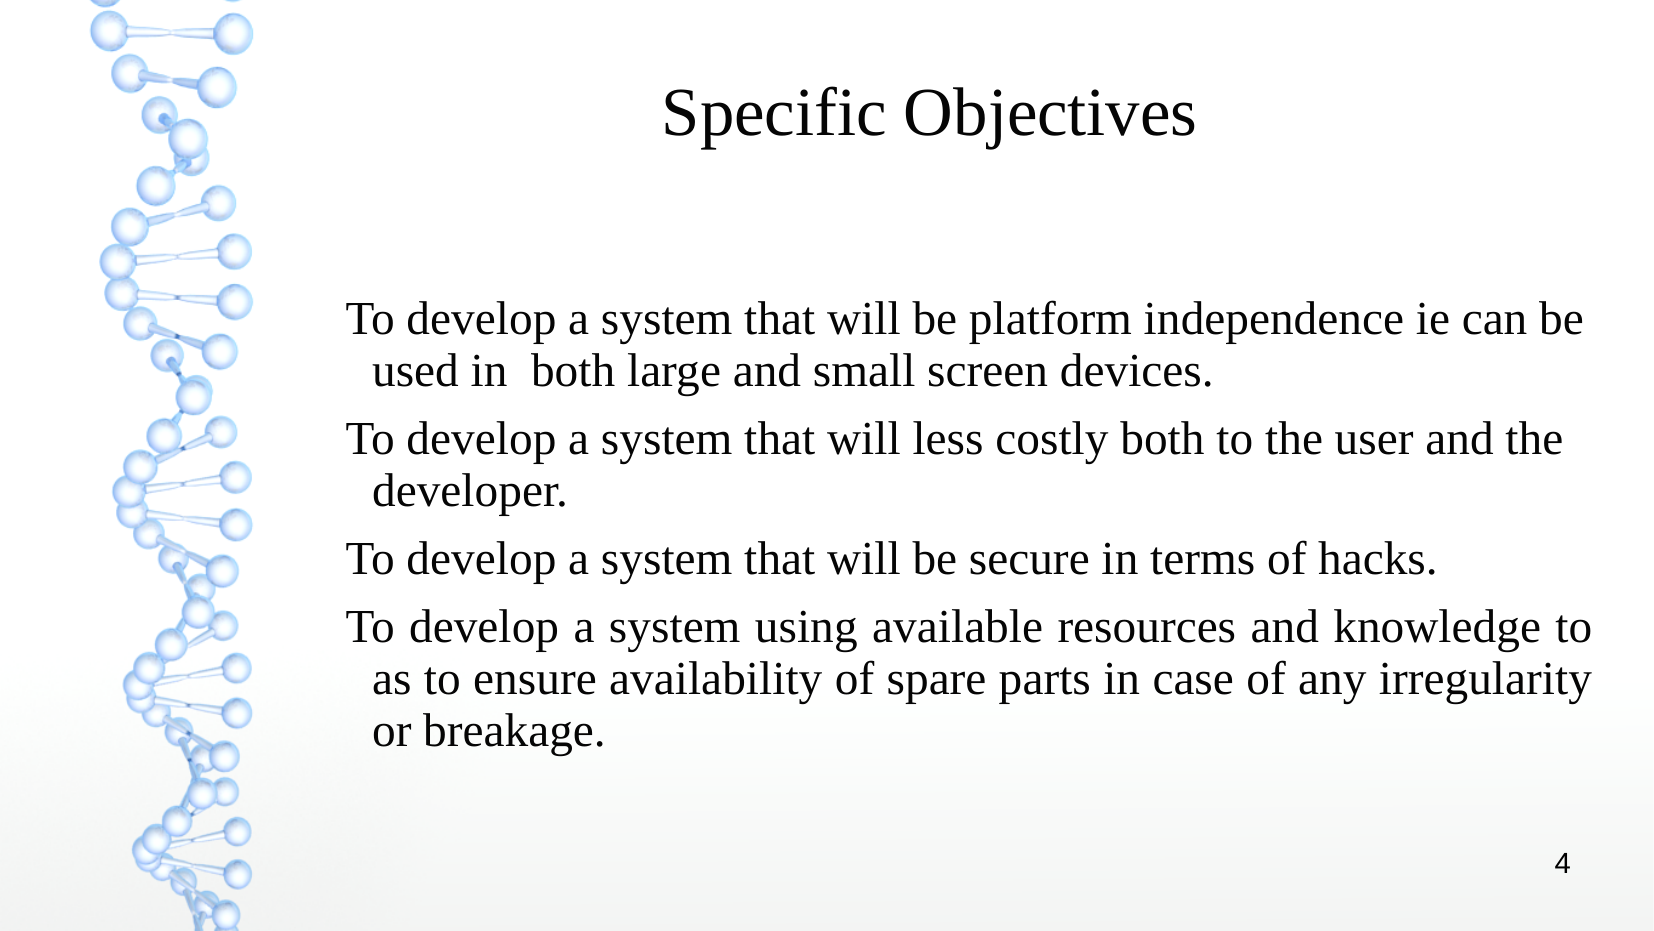

# Specific Objectives
To develop a system that will be platform independence ie can be used in both large and small screen devices.
To develop a system that will less costly both to the user and the developer.
To develop a system that will be secure in terms of hacks.
To develop a system using available resources and knowledge to as to ensure availability of spare parts in case of any irregularity or breakage.
4